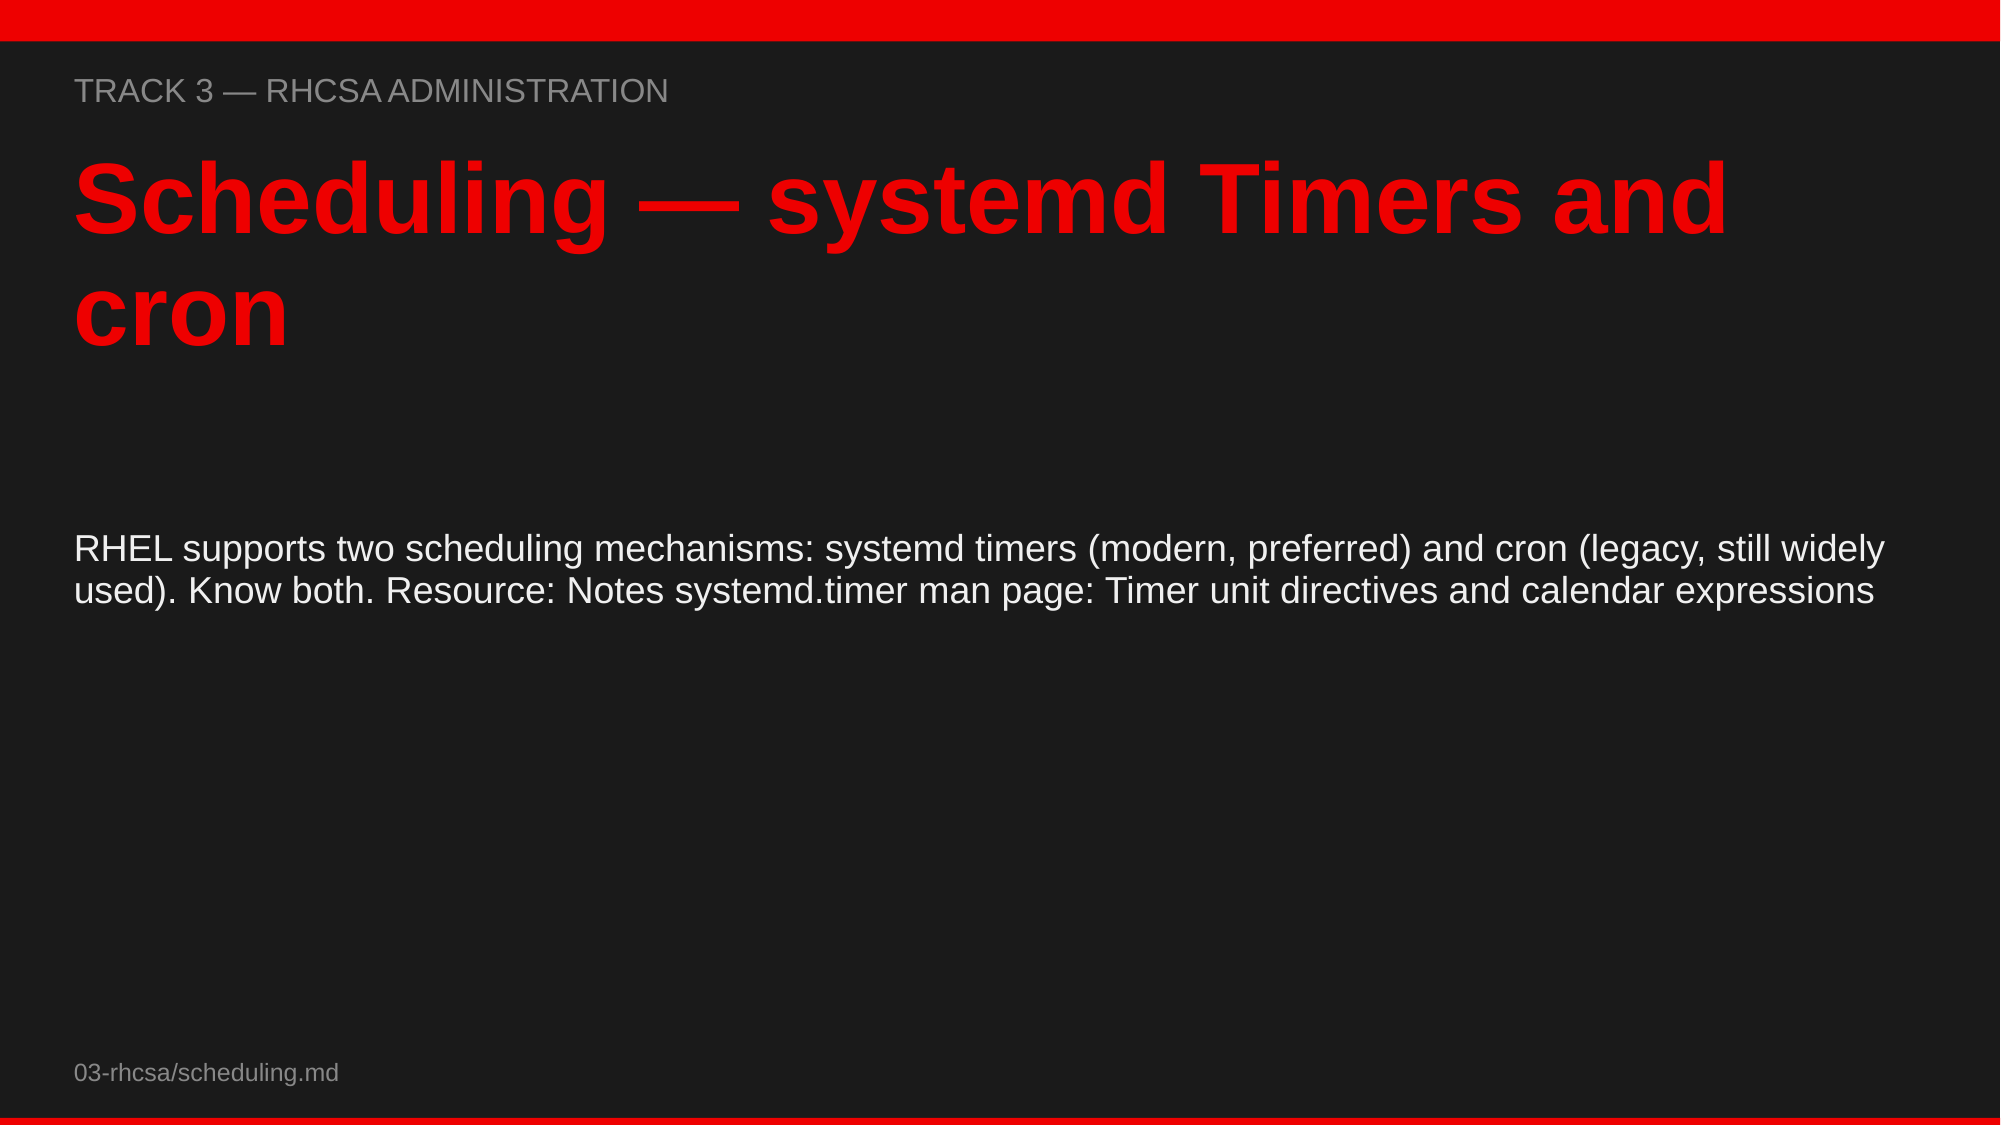

TRACK 3 — RHCSA ADMINISTRATION
Scheduling — systemd Timers and cron
RHEL supports two scheduling mechanisms: systemd timers (modern, preferred) and cron (legacy, still widely used). Know both. Resource: Notes systemd.timer man page: Timer unit directives and calendar expressions
03-rhcsa/scheduling.md